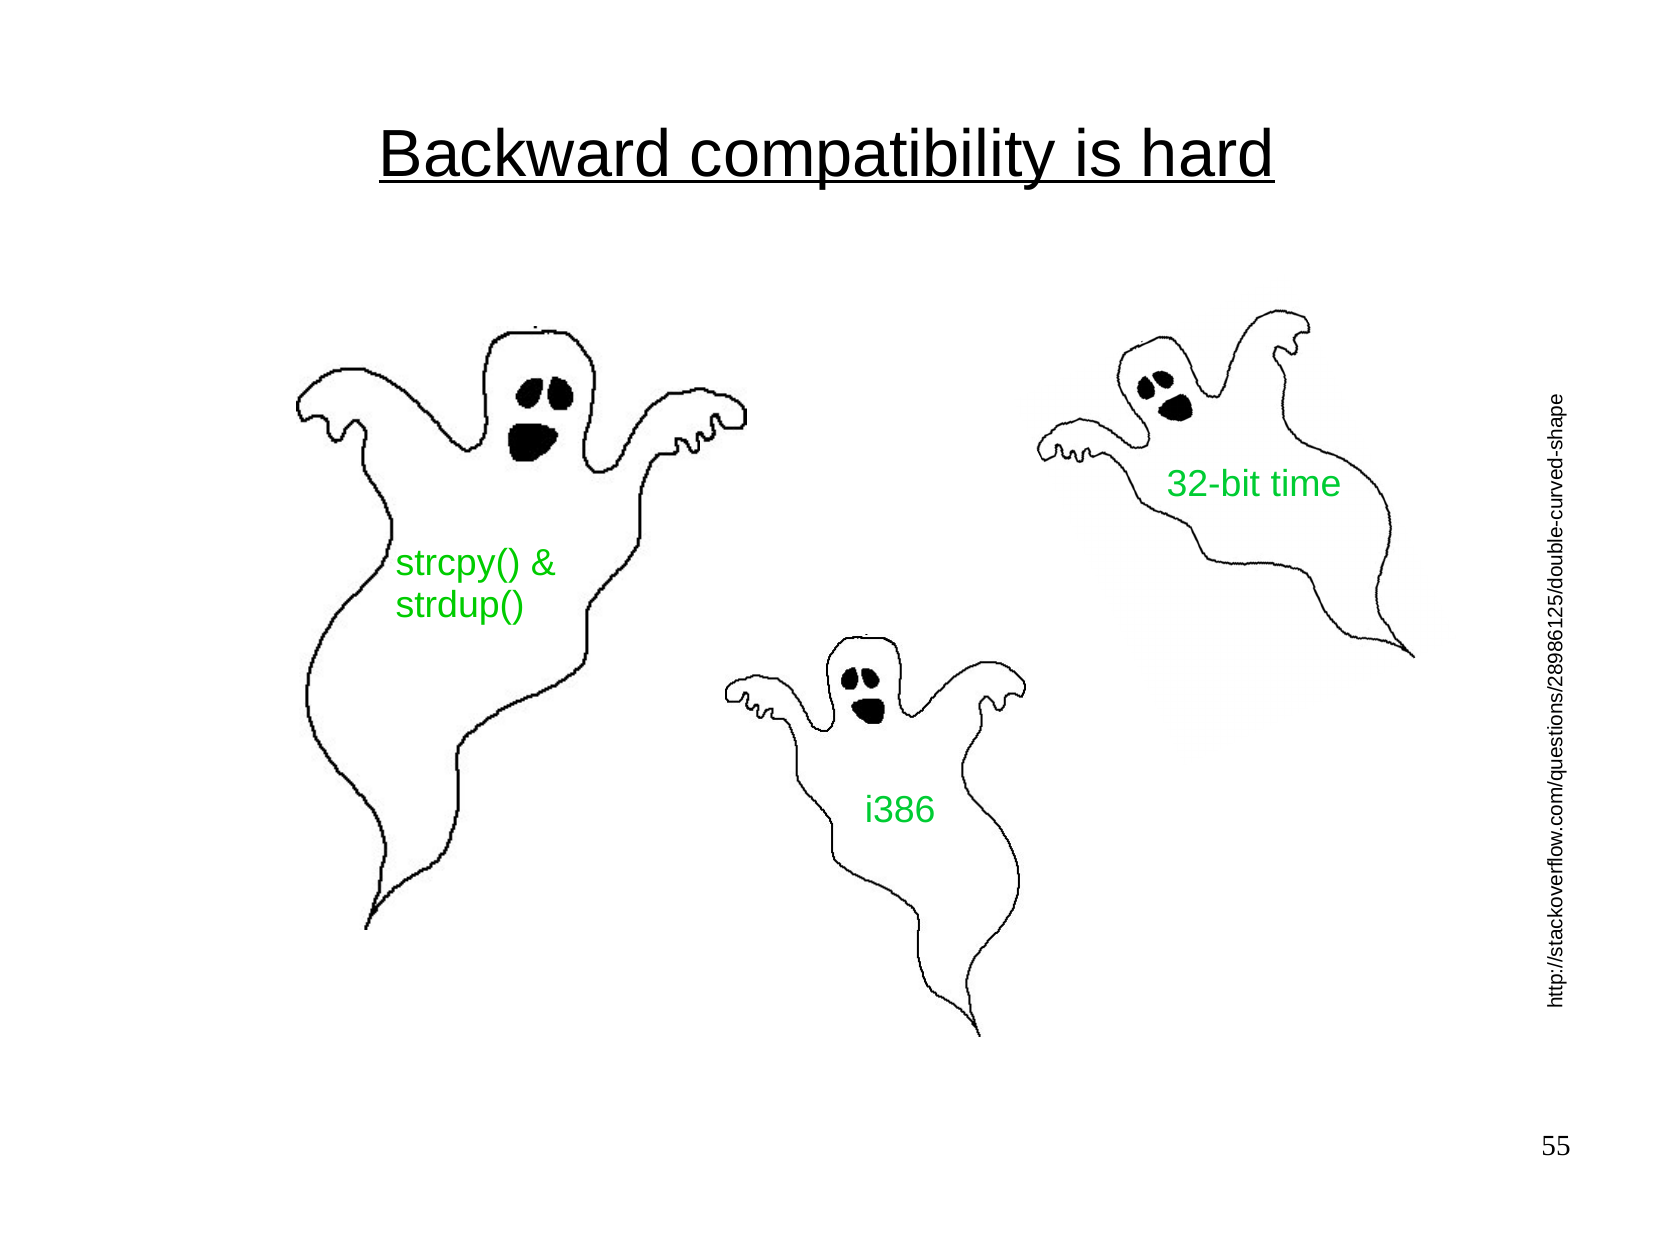

# Backward compatibility is hard
32-bit time
strcpy() &
strdup()
i386
http://stackoverflow.com/questions/28986125/double-curved-shape
55